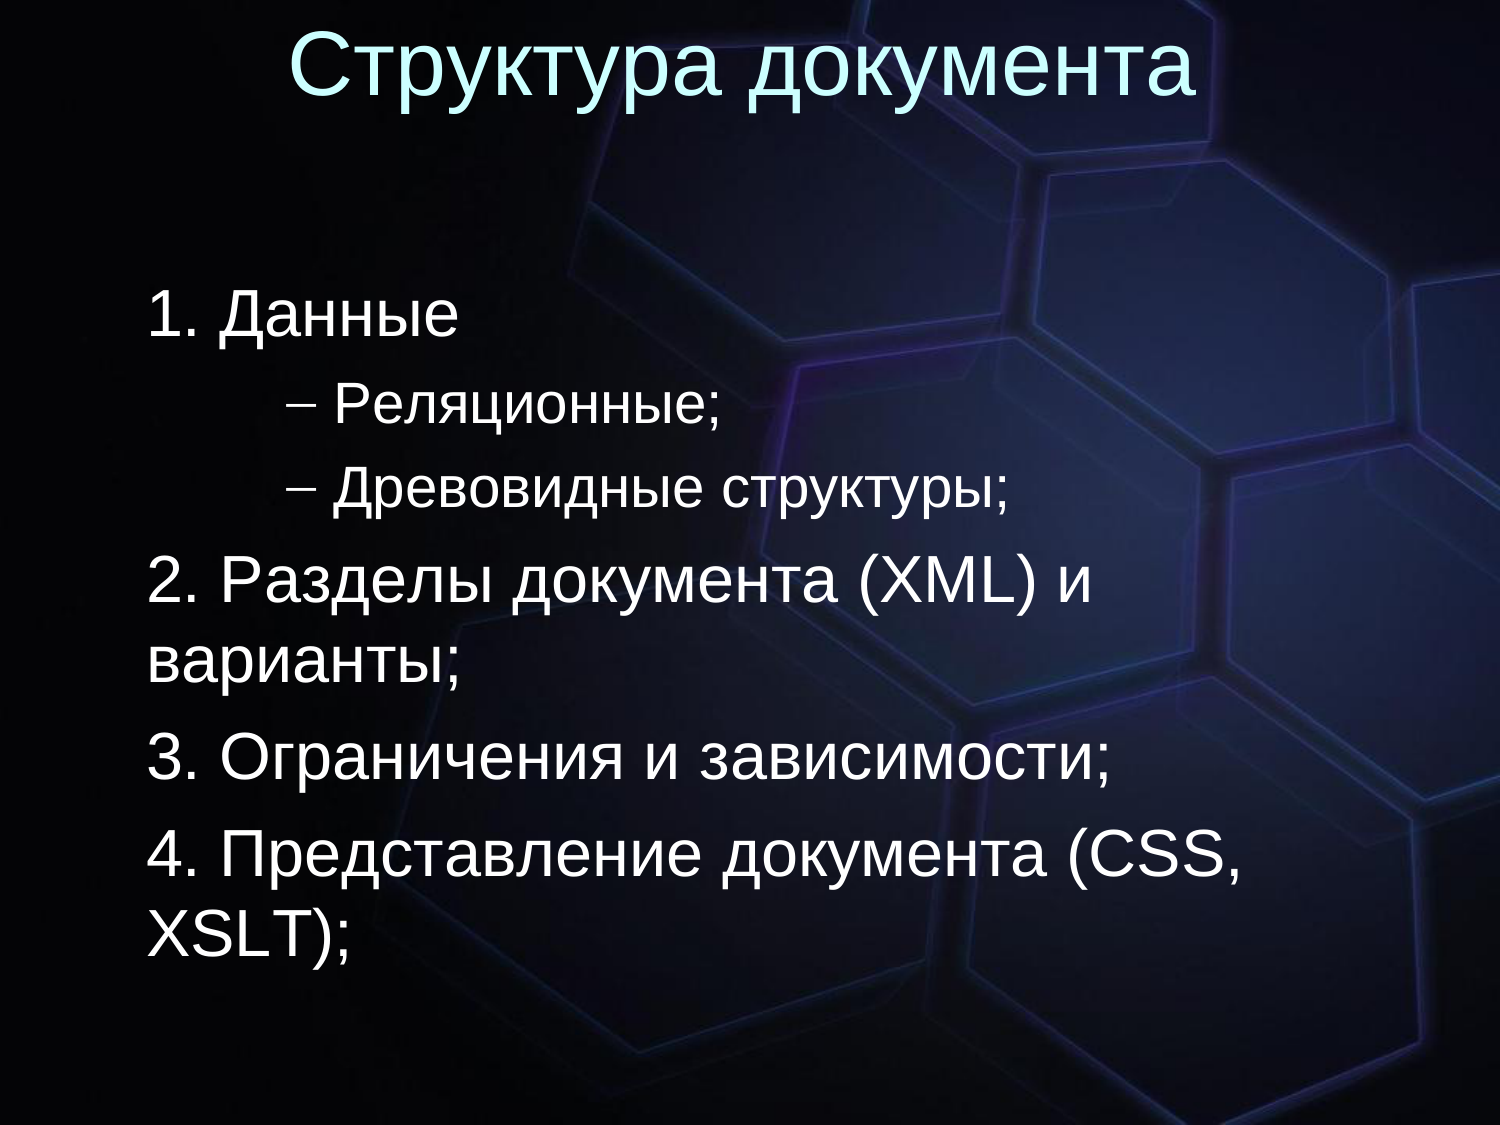

# Структура документа
. Данные
Реляционные;
Древовидные структуры;
. Разделы документа (XML) и варианты;
. Ограничения и зависимости;
. Представление документа (CSS, XSLT);